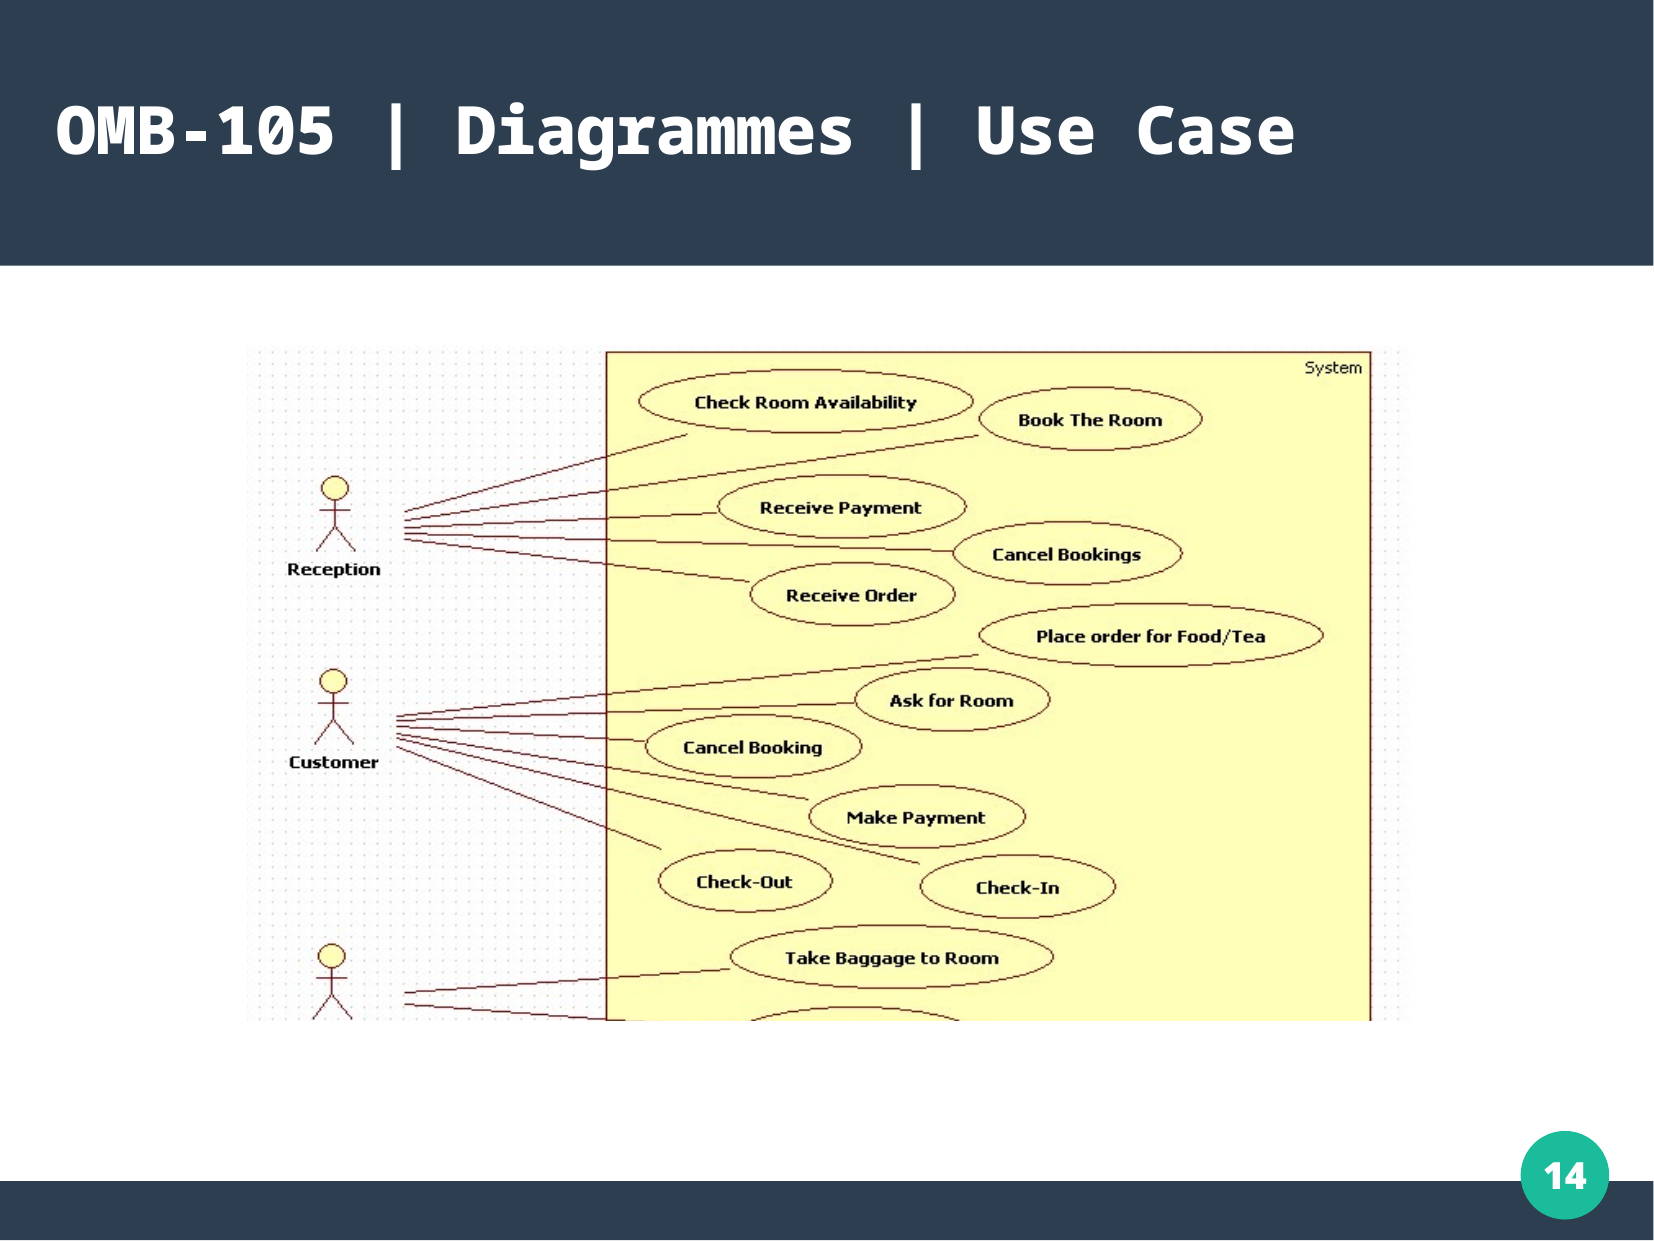

# OMB-105 | Diagrammes | Use Case
14